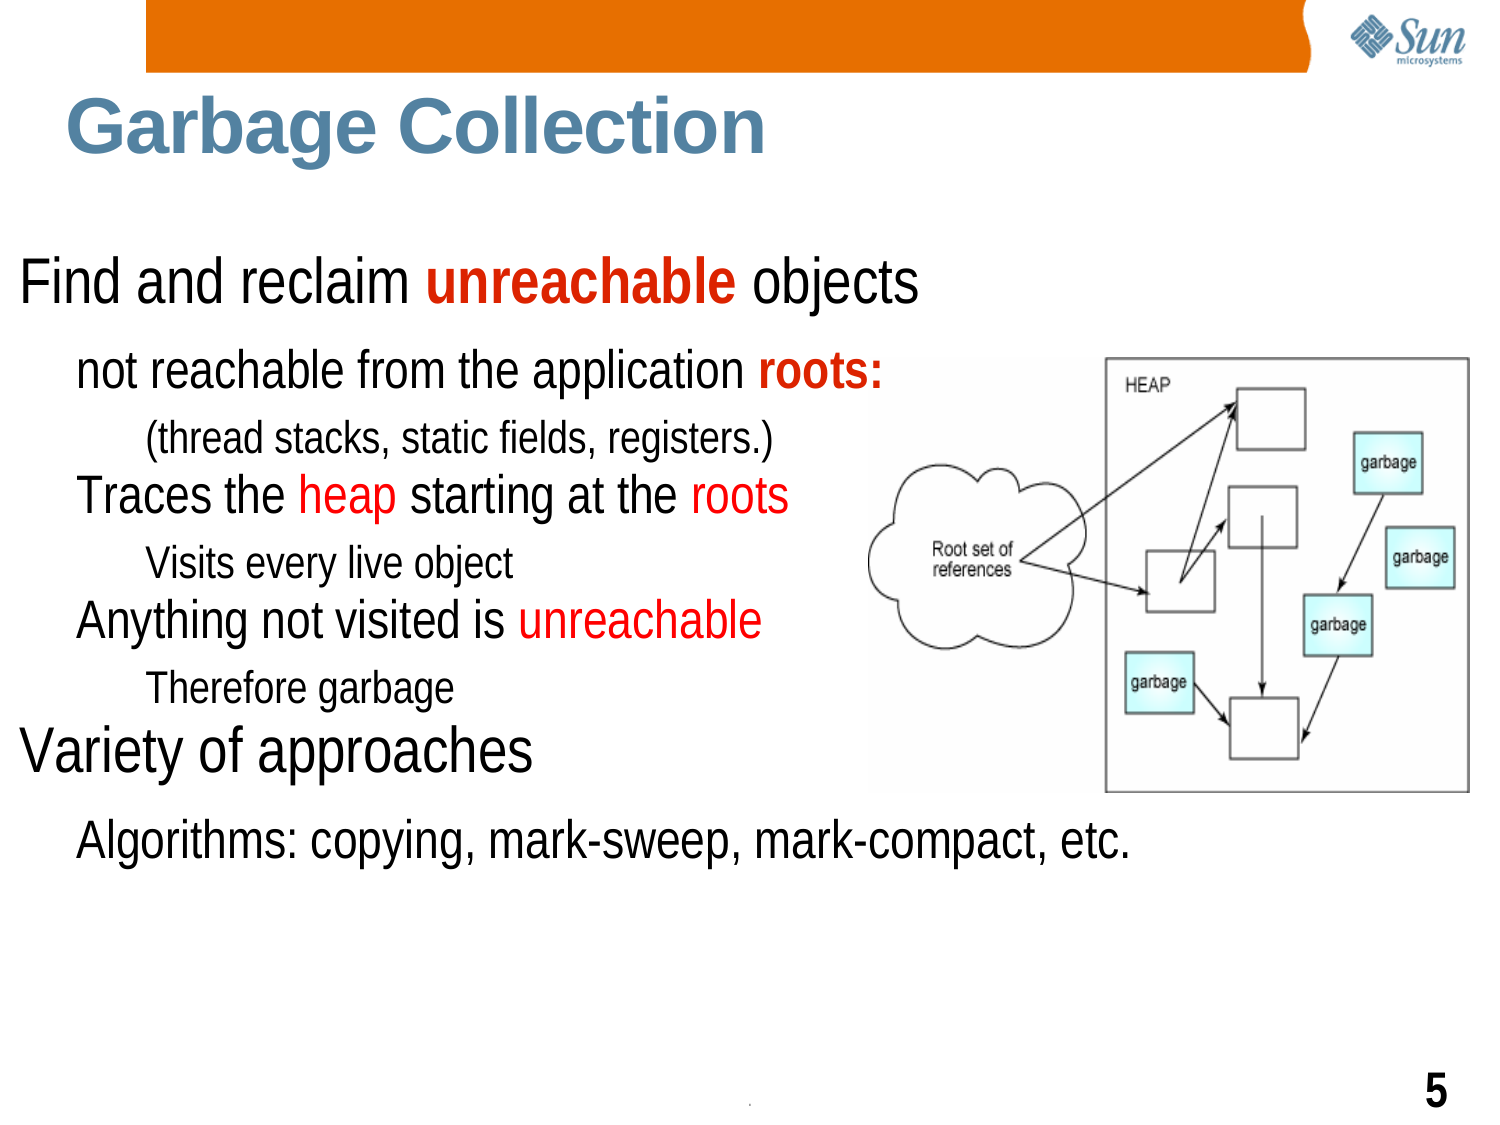

# Garbage Collection
Find and reclaim unreachable objects
not reachable from the application roots:
(thread stacks, static fields, registers.)
Traces the heap starting at the roots
Visits every live object
Anything not visited is unreachable
Therefore garbage
Variety of approaches
Algorithms: copying, mark-sweep, mark-compact, etc.